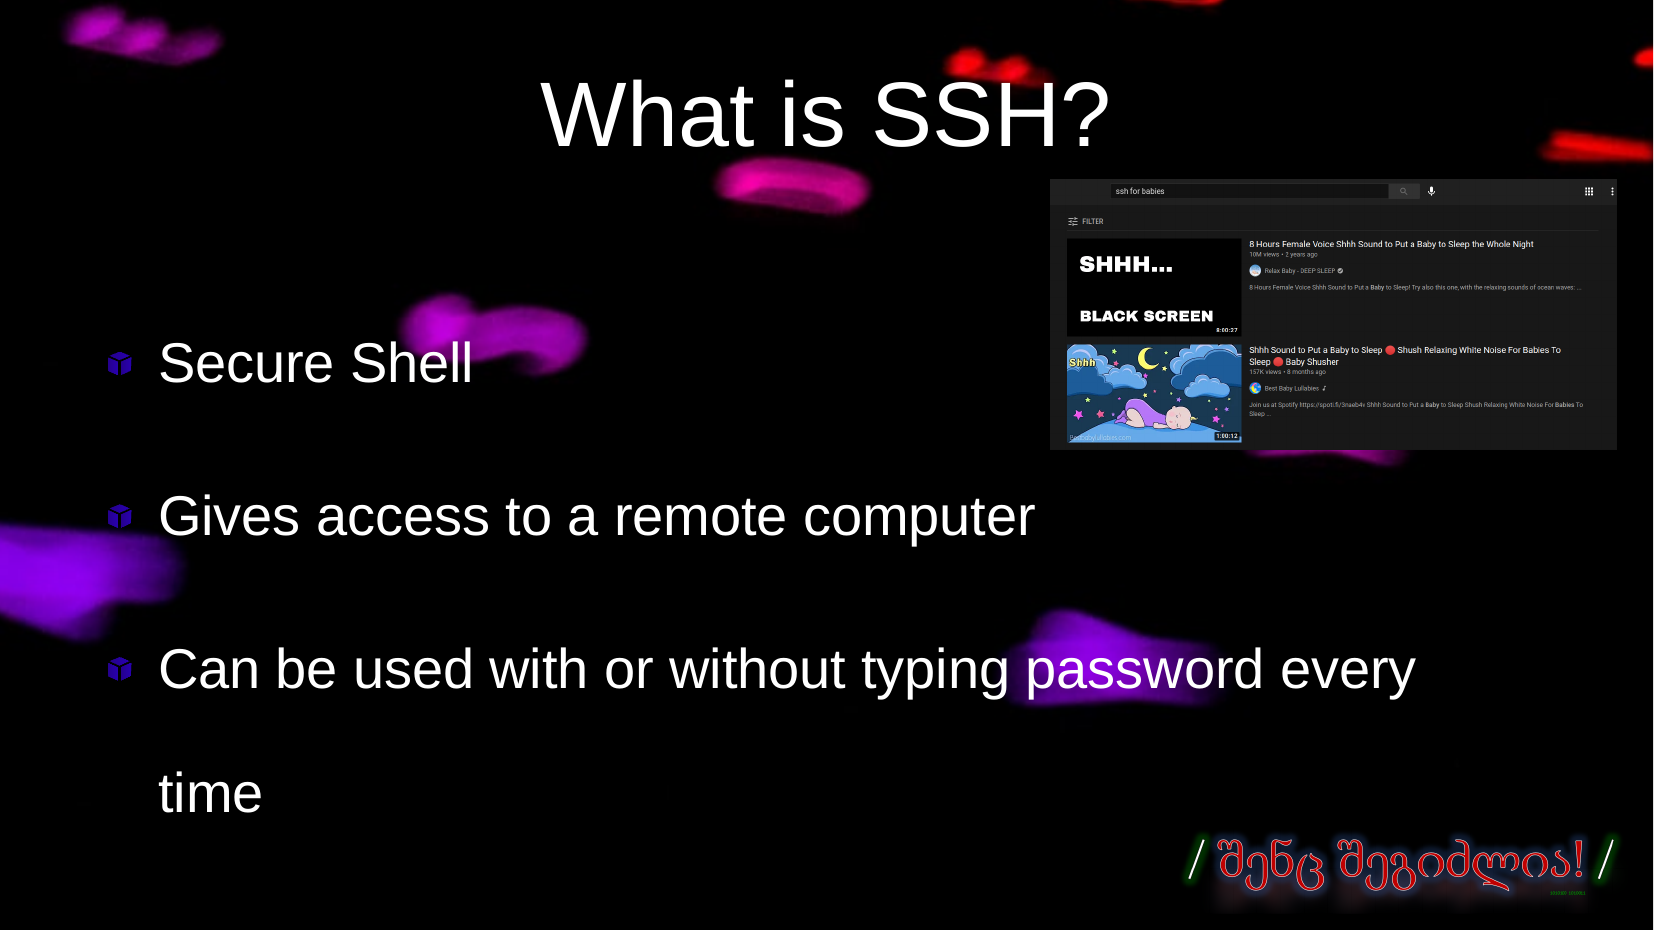

# What is SSH?
Secure Shell
Gives access to a remote computer
Can be used with or without typing password every time